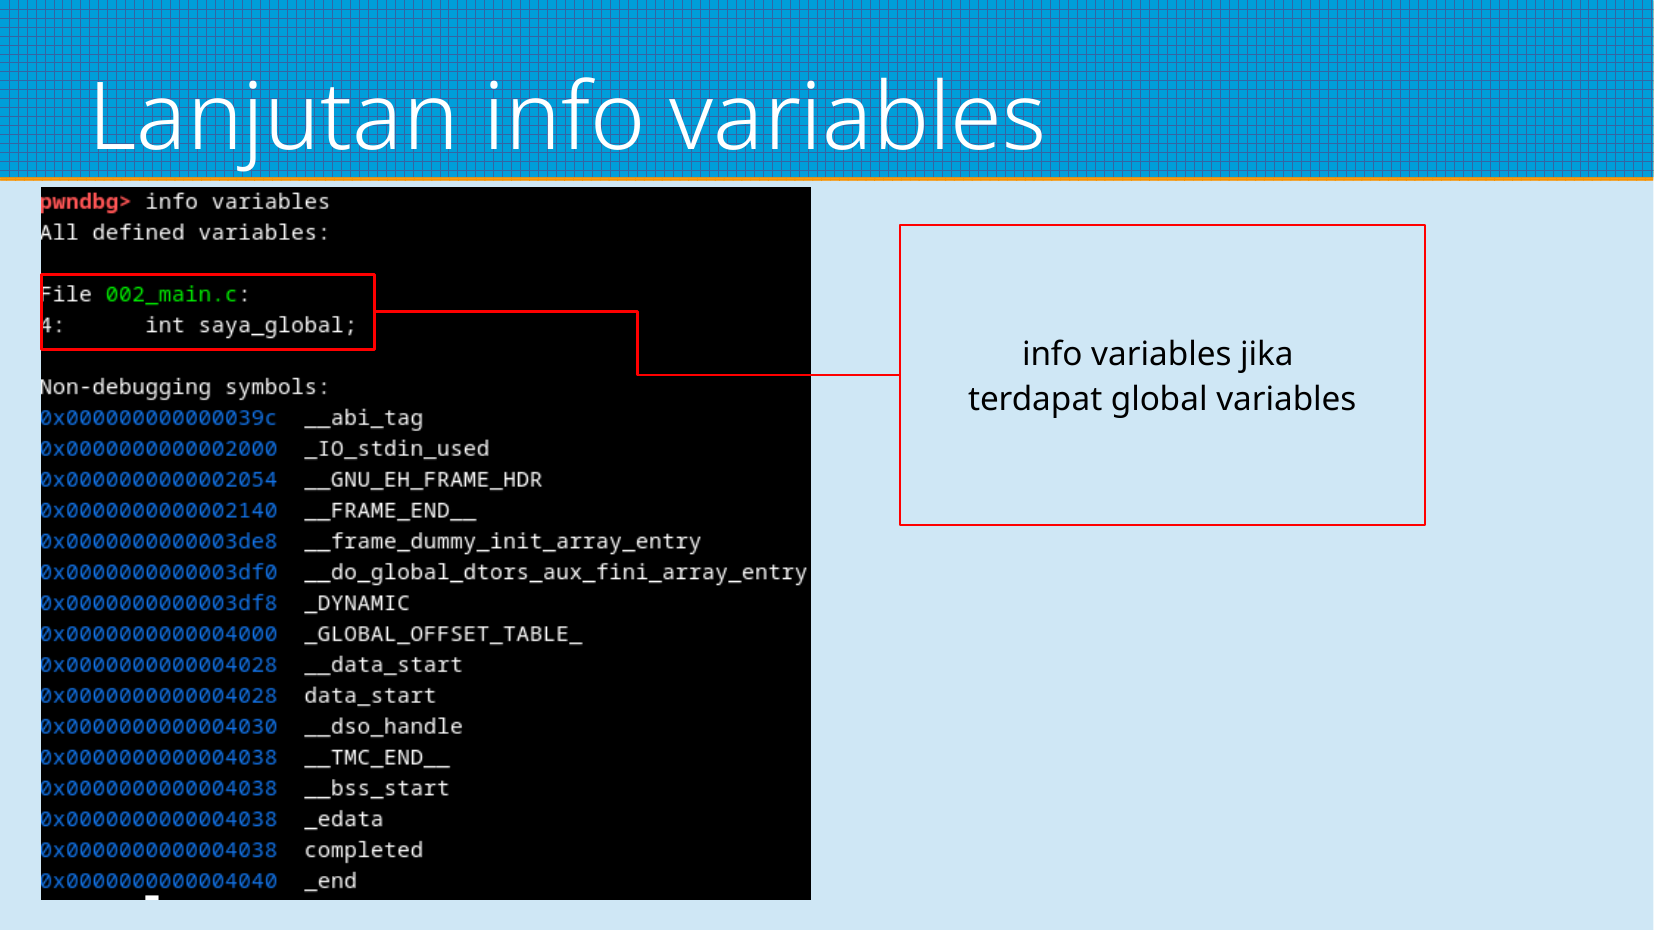

# Lanjutan info variables
info variables jika
terdapat global variables